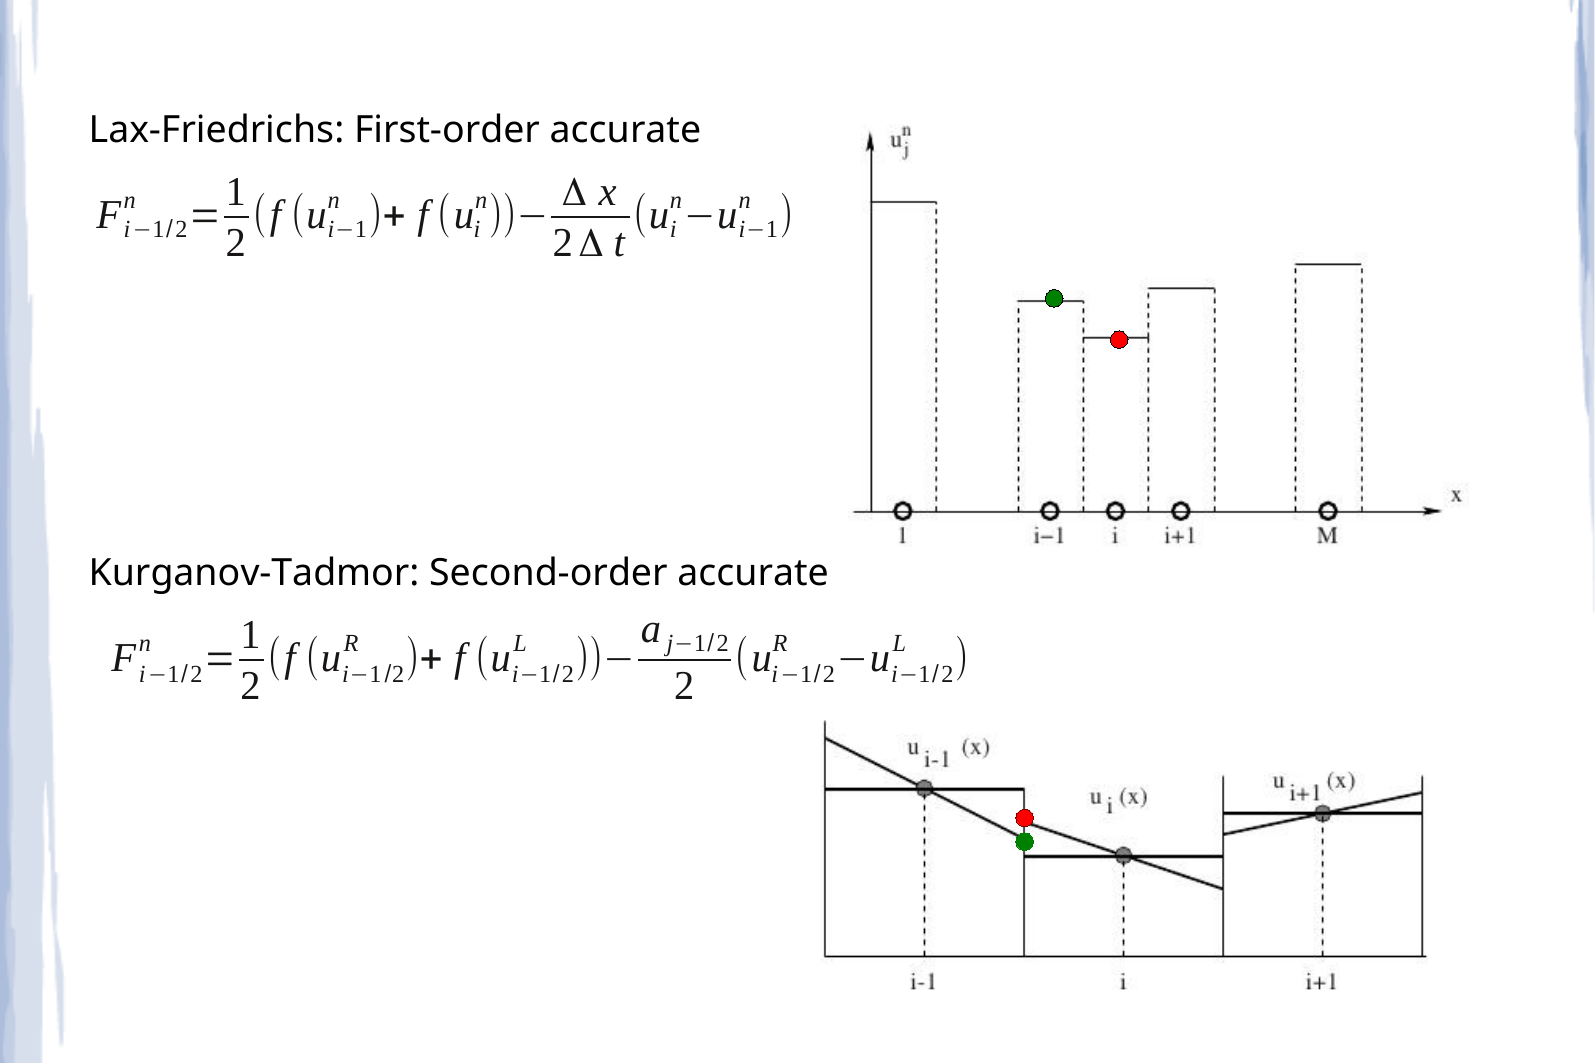

# Lax-Friedrichs: First-order accurate
Kurganov-Tadmor: Second-order accurate